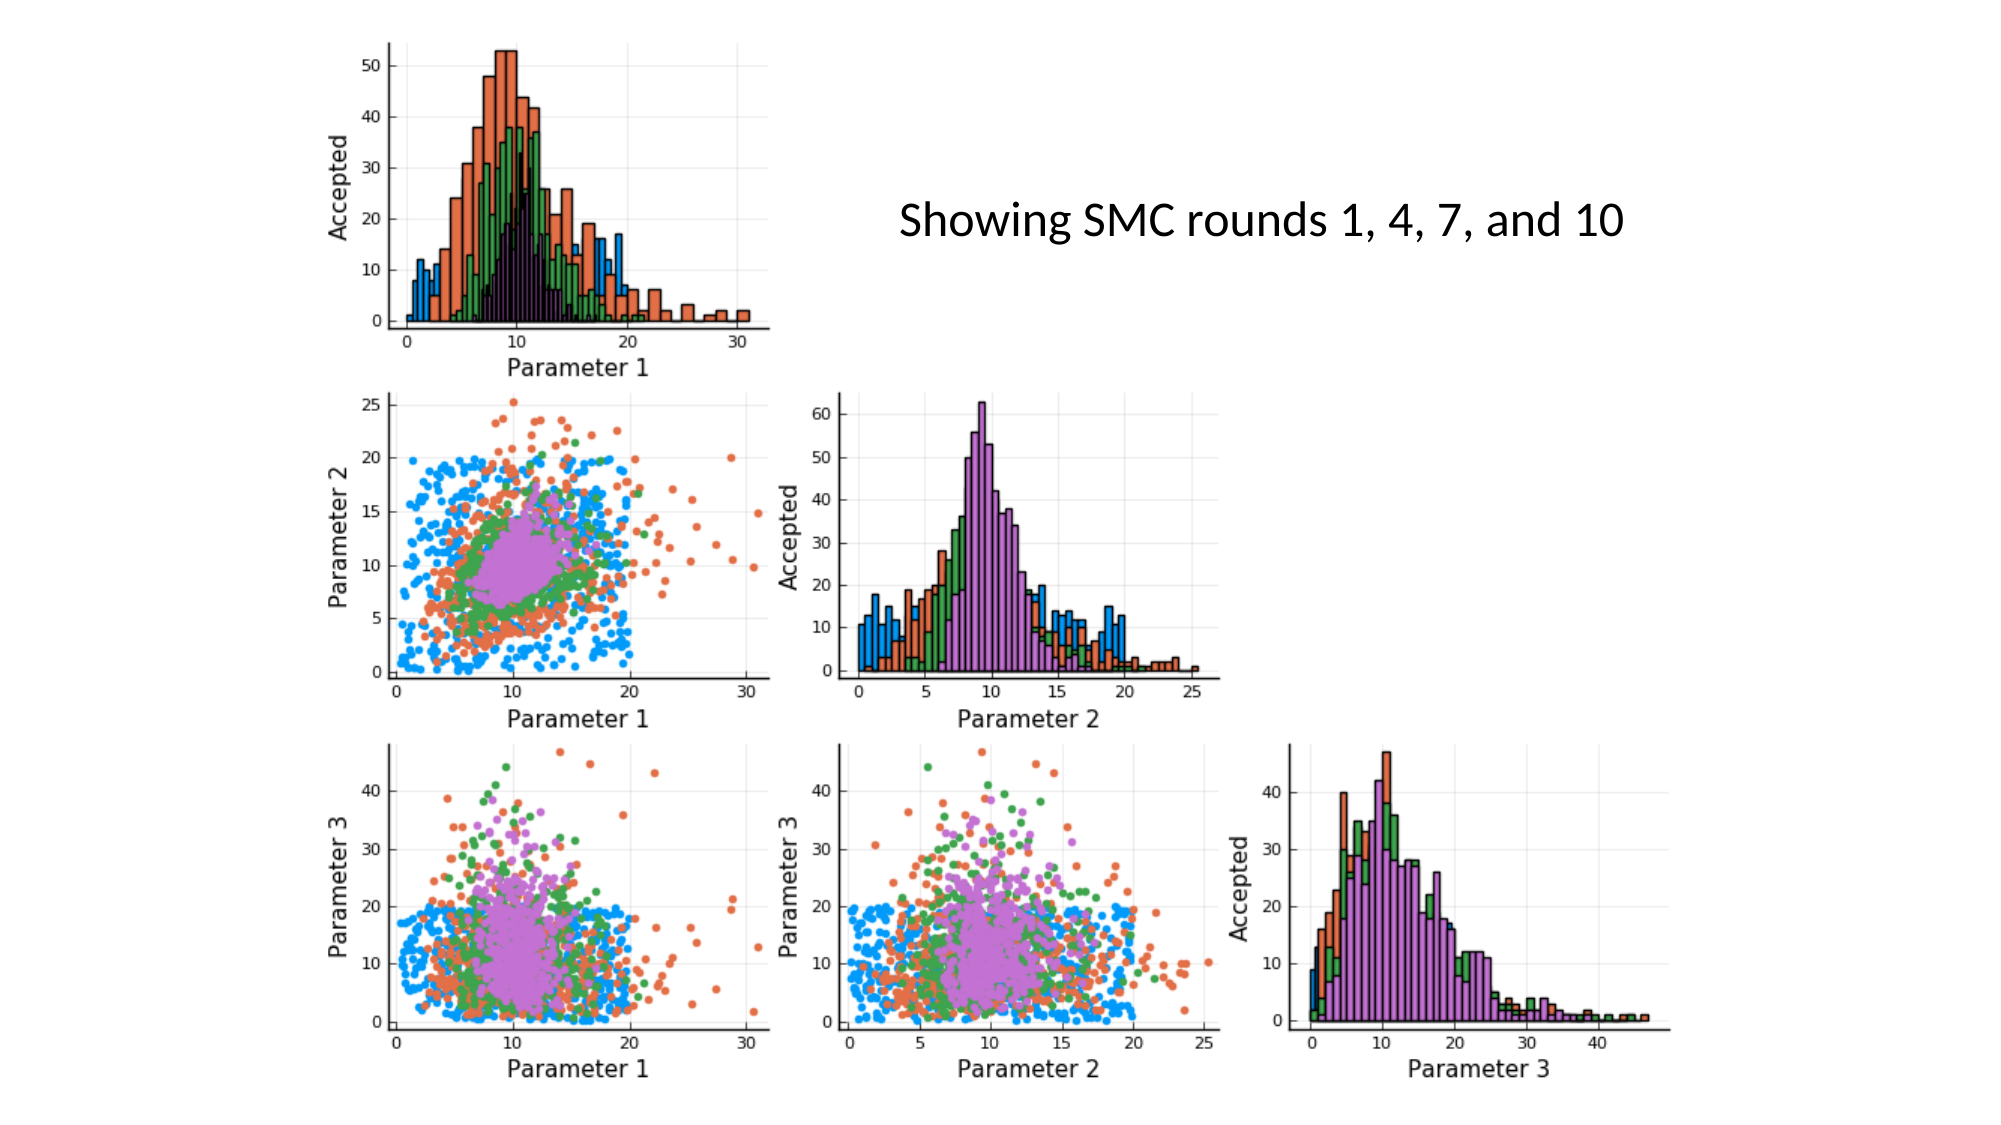

Showing SMC rounds 1, 4, 7, and 10